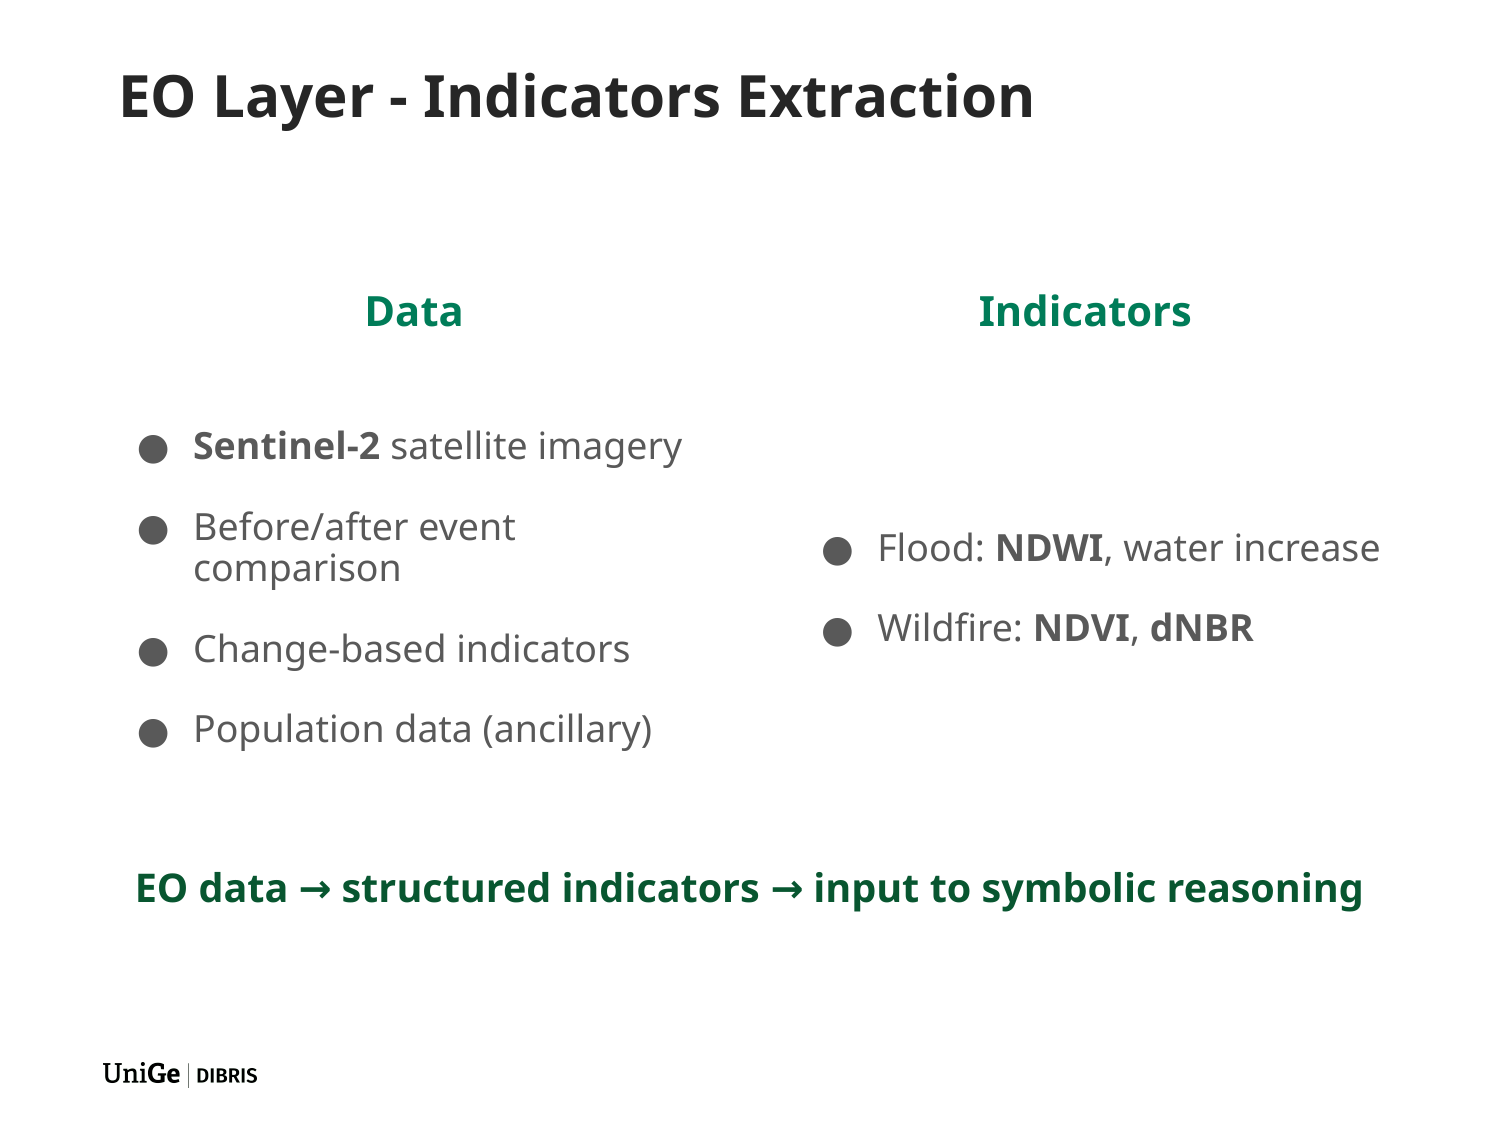

EO Layer - Indicators Extraction
Data
Indicators
Sentinel-2 satellite imagery
Before/after event comparison
Change-based indicators
Population data (ancillary)
Flood: NDWI, water increase
Wildfire: NDVI, dNBR
EO data → structured indicators → input to symbolic reasoning